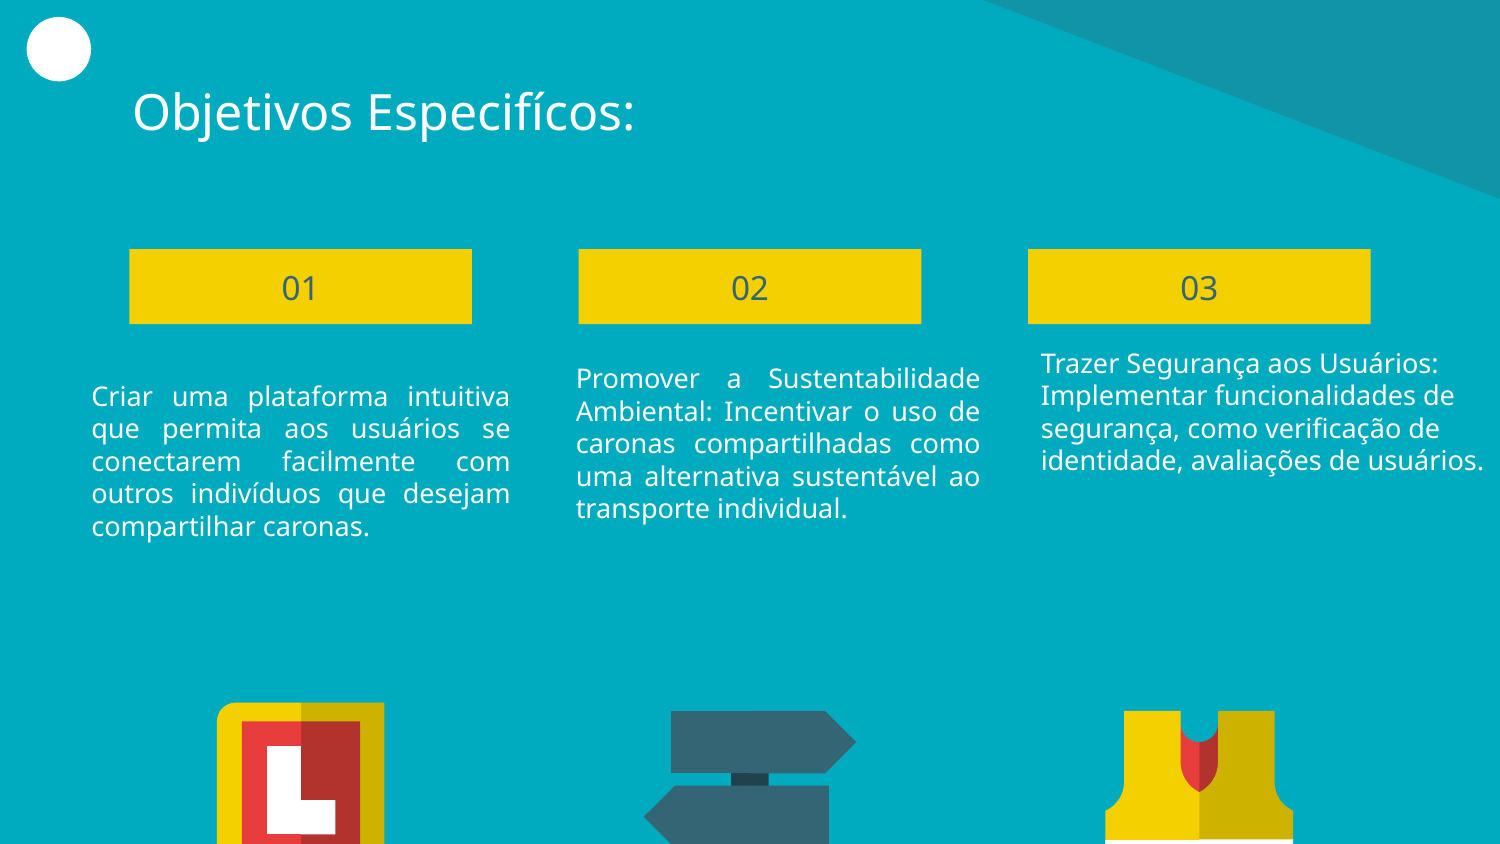

# Objetivos Especifícos:
01
02
03
Trazer Segurança aos Usuários: Implementar funcionalidades de segurança, como verificação de identidade, avaliações de usuários.
Promover a Sustentabilidade Ambiental: Incentivar o uso de caronas compartilhadas como uma alternativa sustentável ao transporte individual.
Criar uma plataforma intuitiva que permita aos usuários se conectarem facilmente com outros indivíduos que desejam compartilhar caronas.